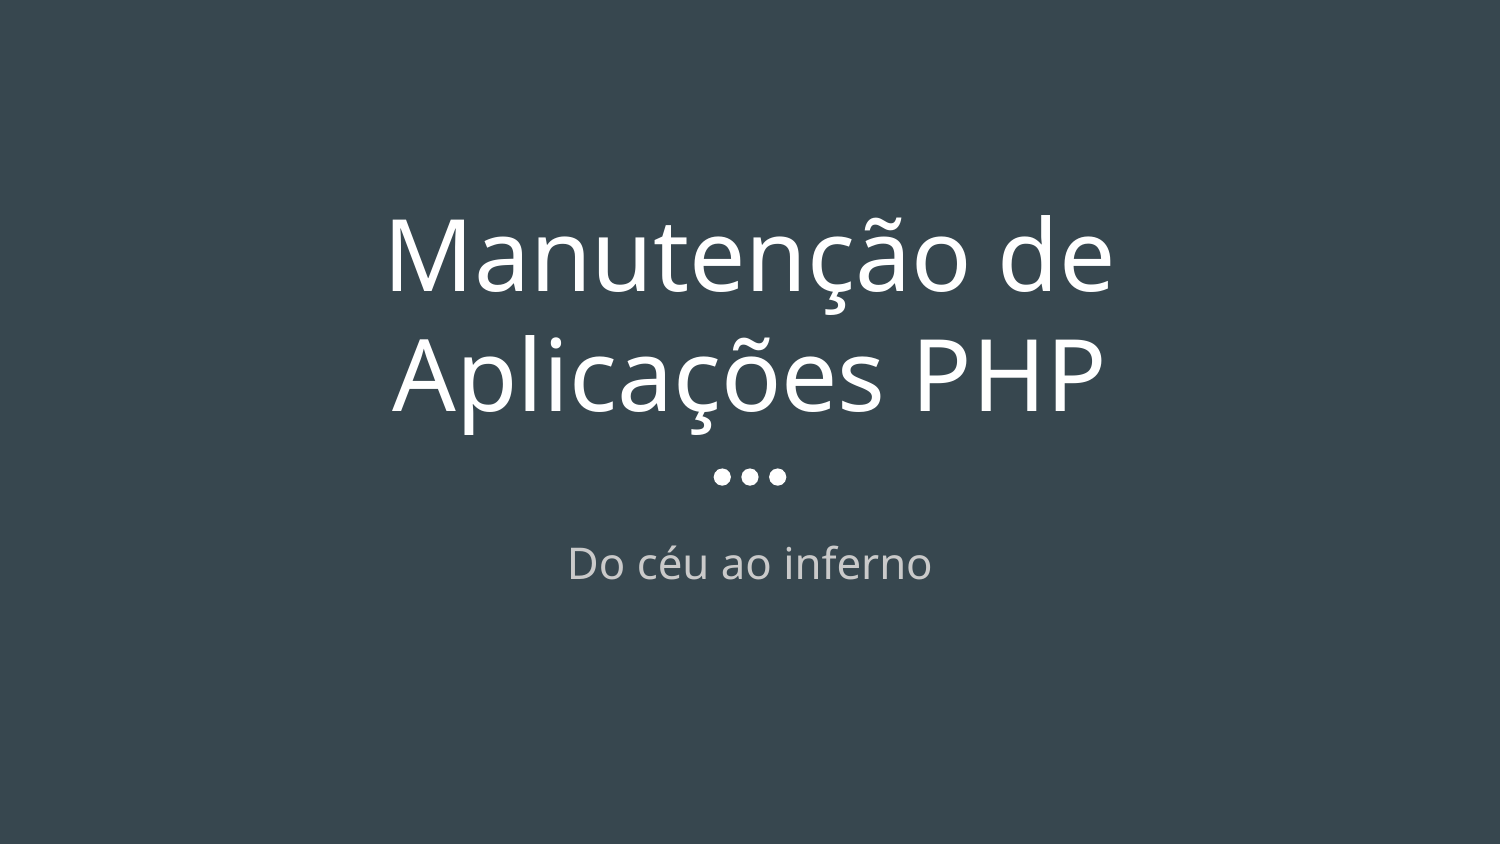

# Manutenção de Aplicações PHP
Do céu ao inferno